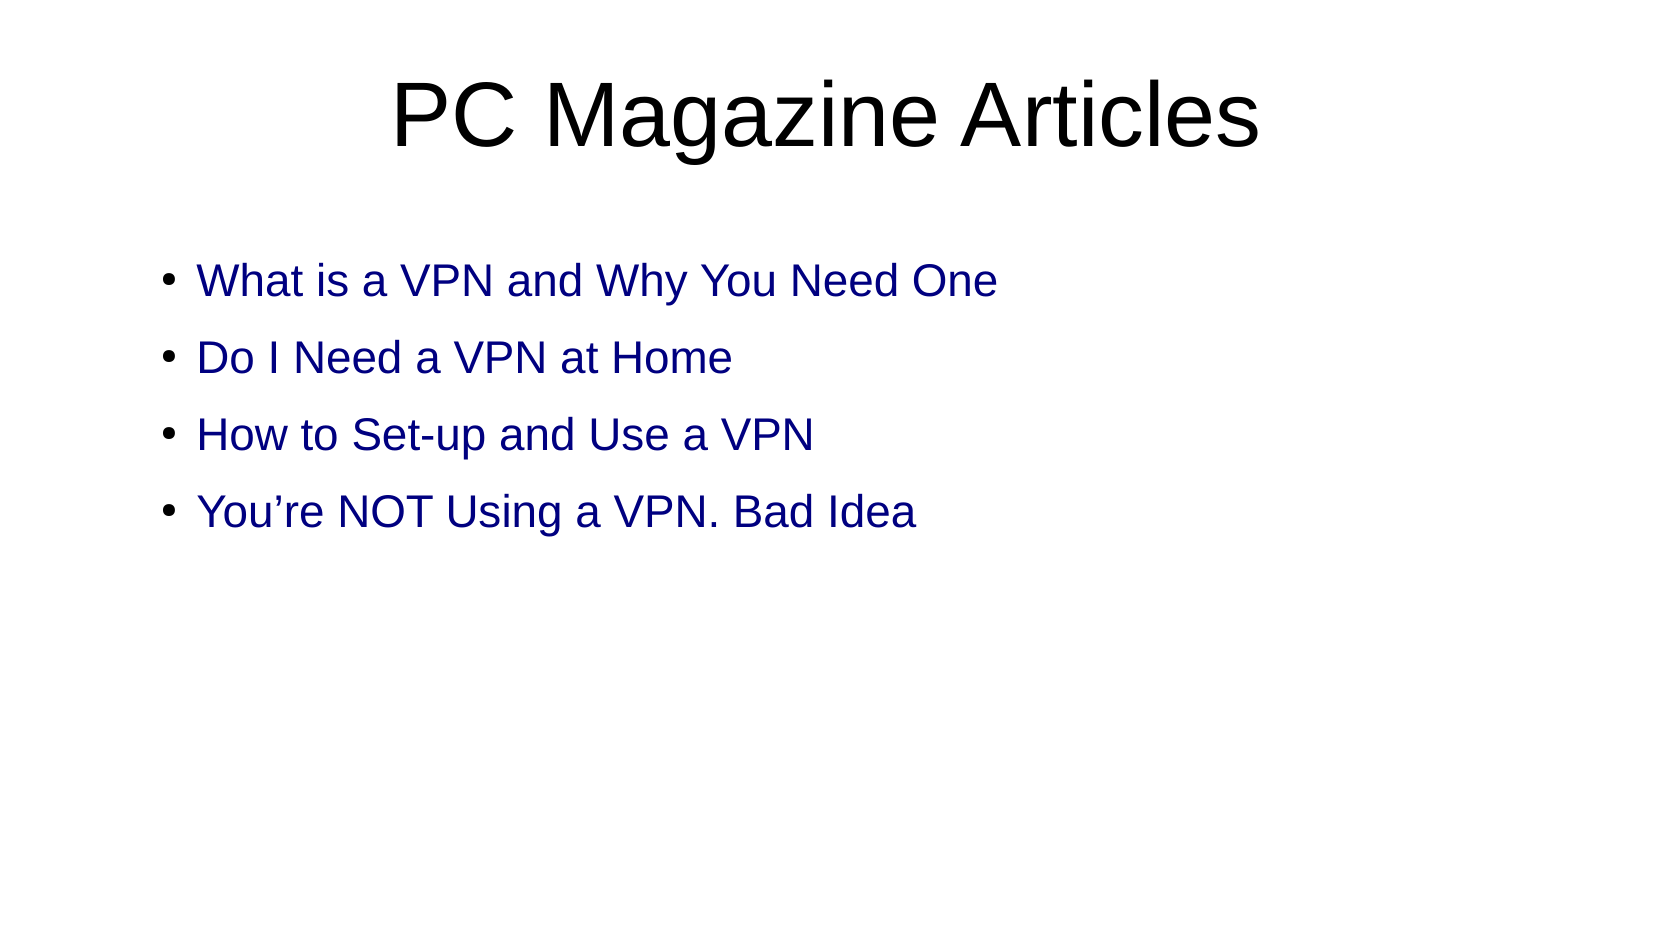

# PC Magazine Articles
What is a VPN and Why You Need One
Do I Need a VPN at Home
How to Set-up and Use a VPN
You’re NOT Using a VPN. Bad Idea